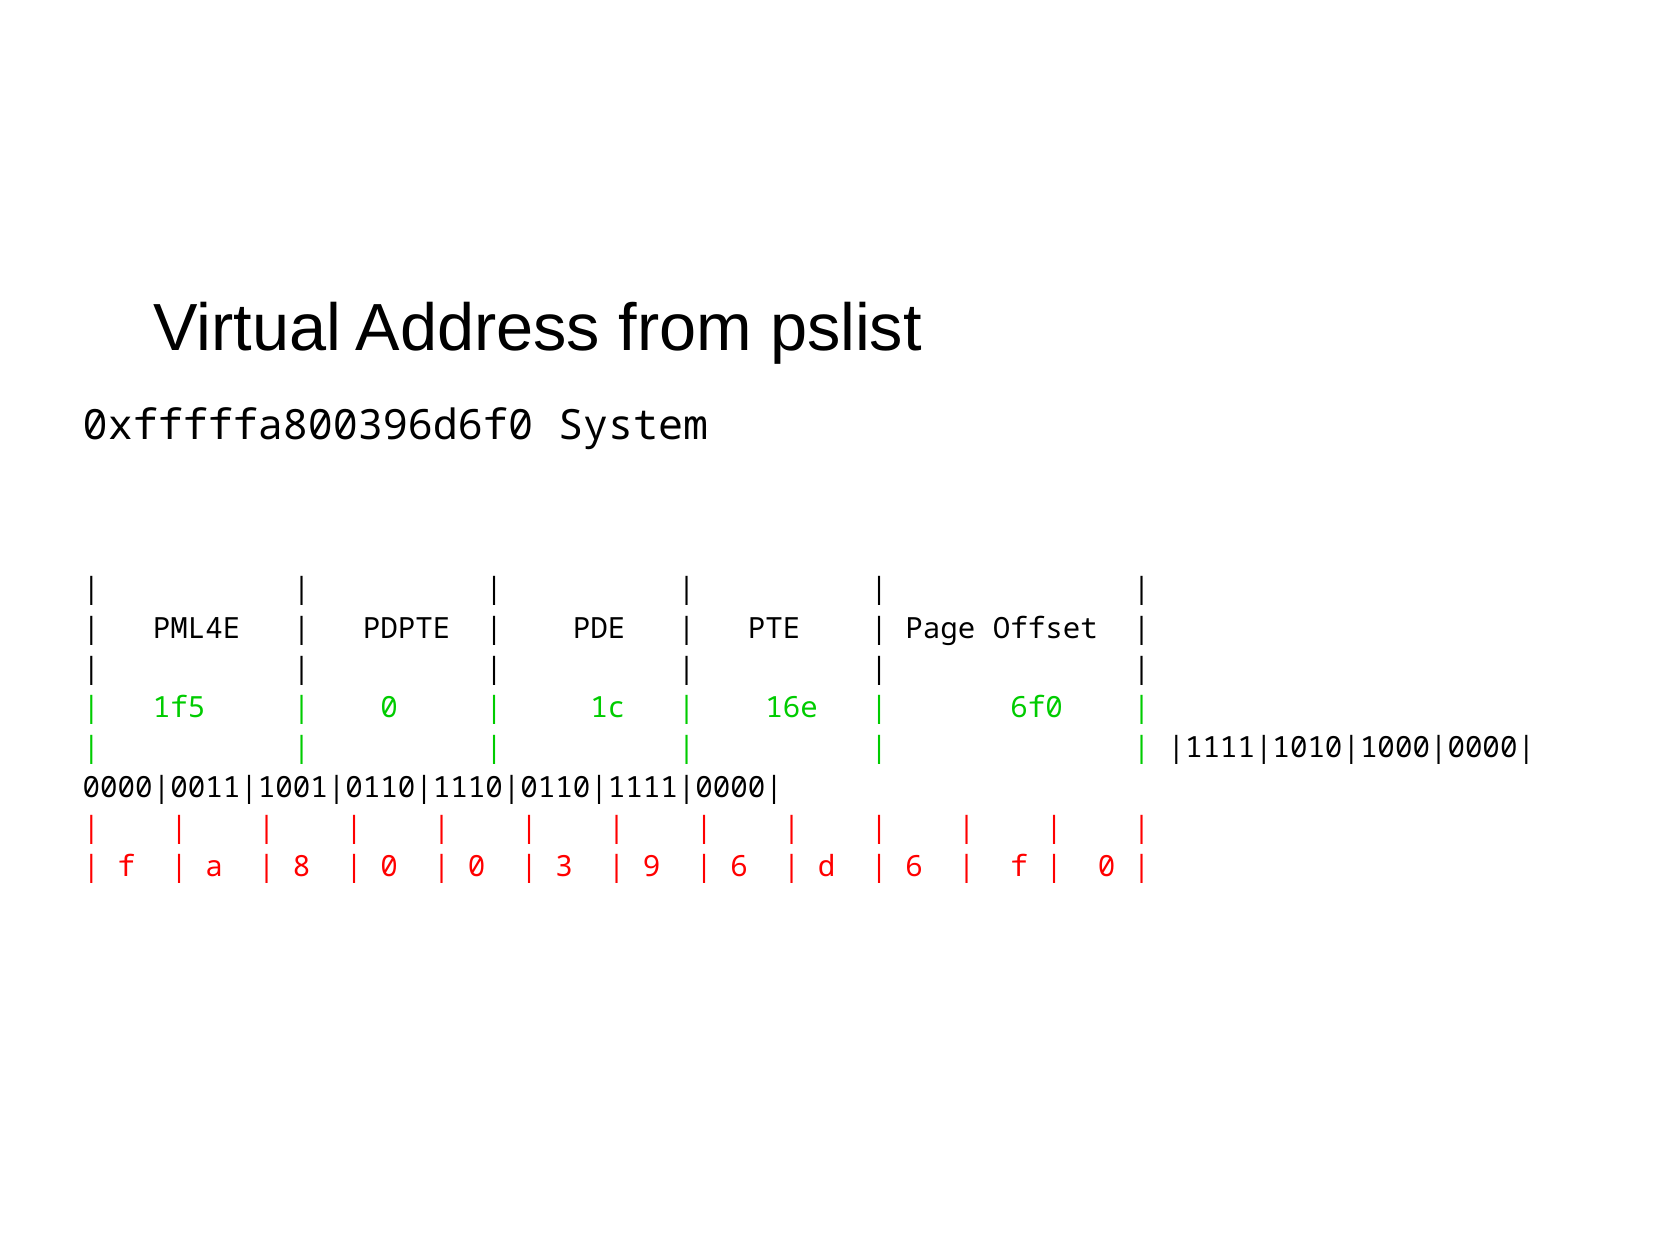

#
Virtual Address from pslist
0xfffffa800396d6f0 System
| | | | | |
| PML4E | PDPTE | PDE | PTE | Page Offset |
| | | | | |
| 1f5 | 0 | 1c | 16e | 6f0 |
| | | | | | |1111|1010|1000|0000|0000|0011|1001|0110|1110|0110|1111|0000|
| | | | | | | | | | | | |
| f | a | 8 | 0 | 0 | 3 | 9 | 6 | d | 6 | f | 0 |